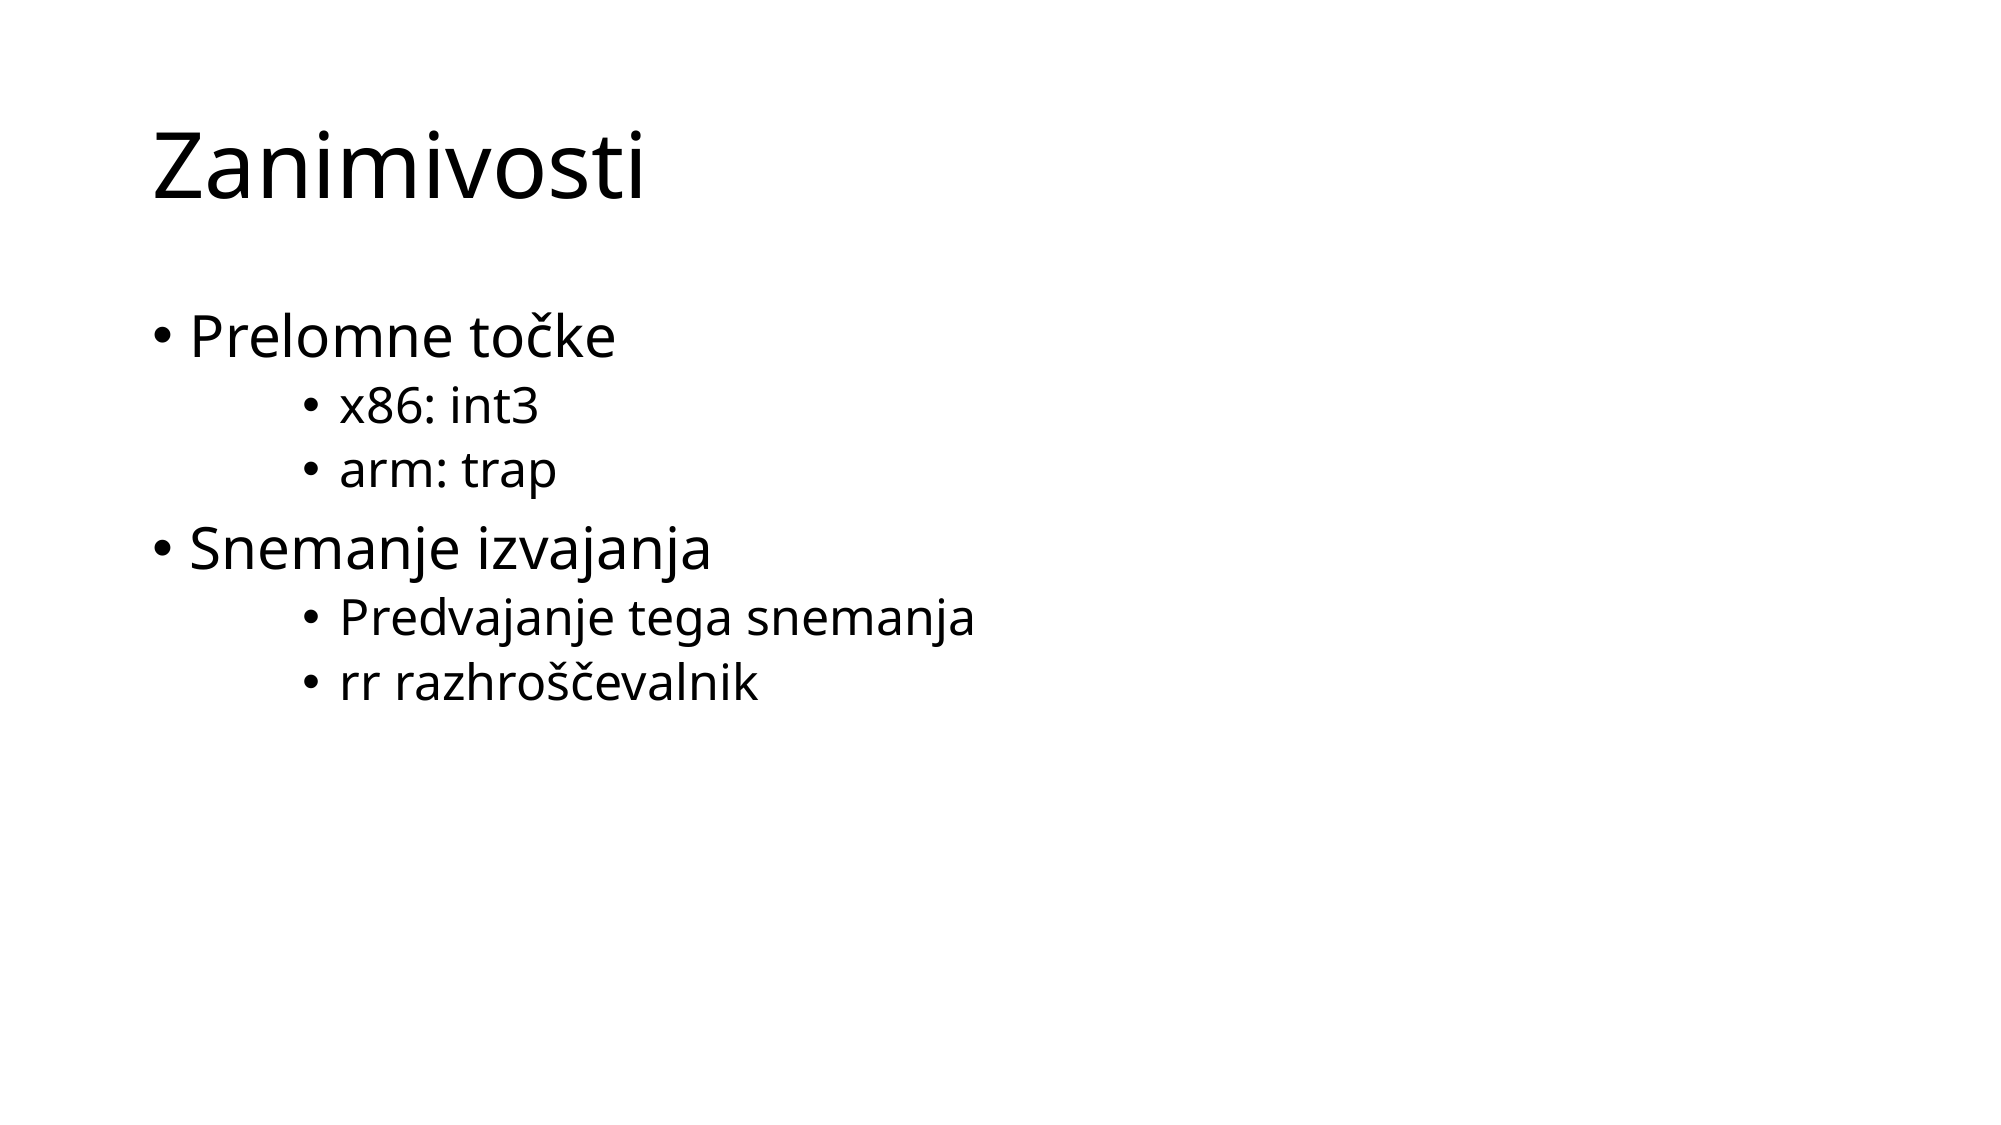

# Zanimivosti
Prelomne točke
x86: int3
arm: trap
Snemanje izvajanja
Predvajanje tega snemanja
rr razhroščevalnik